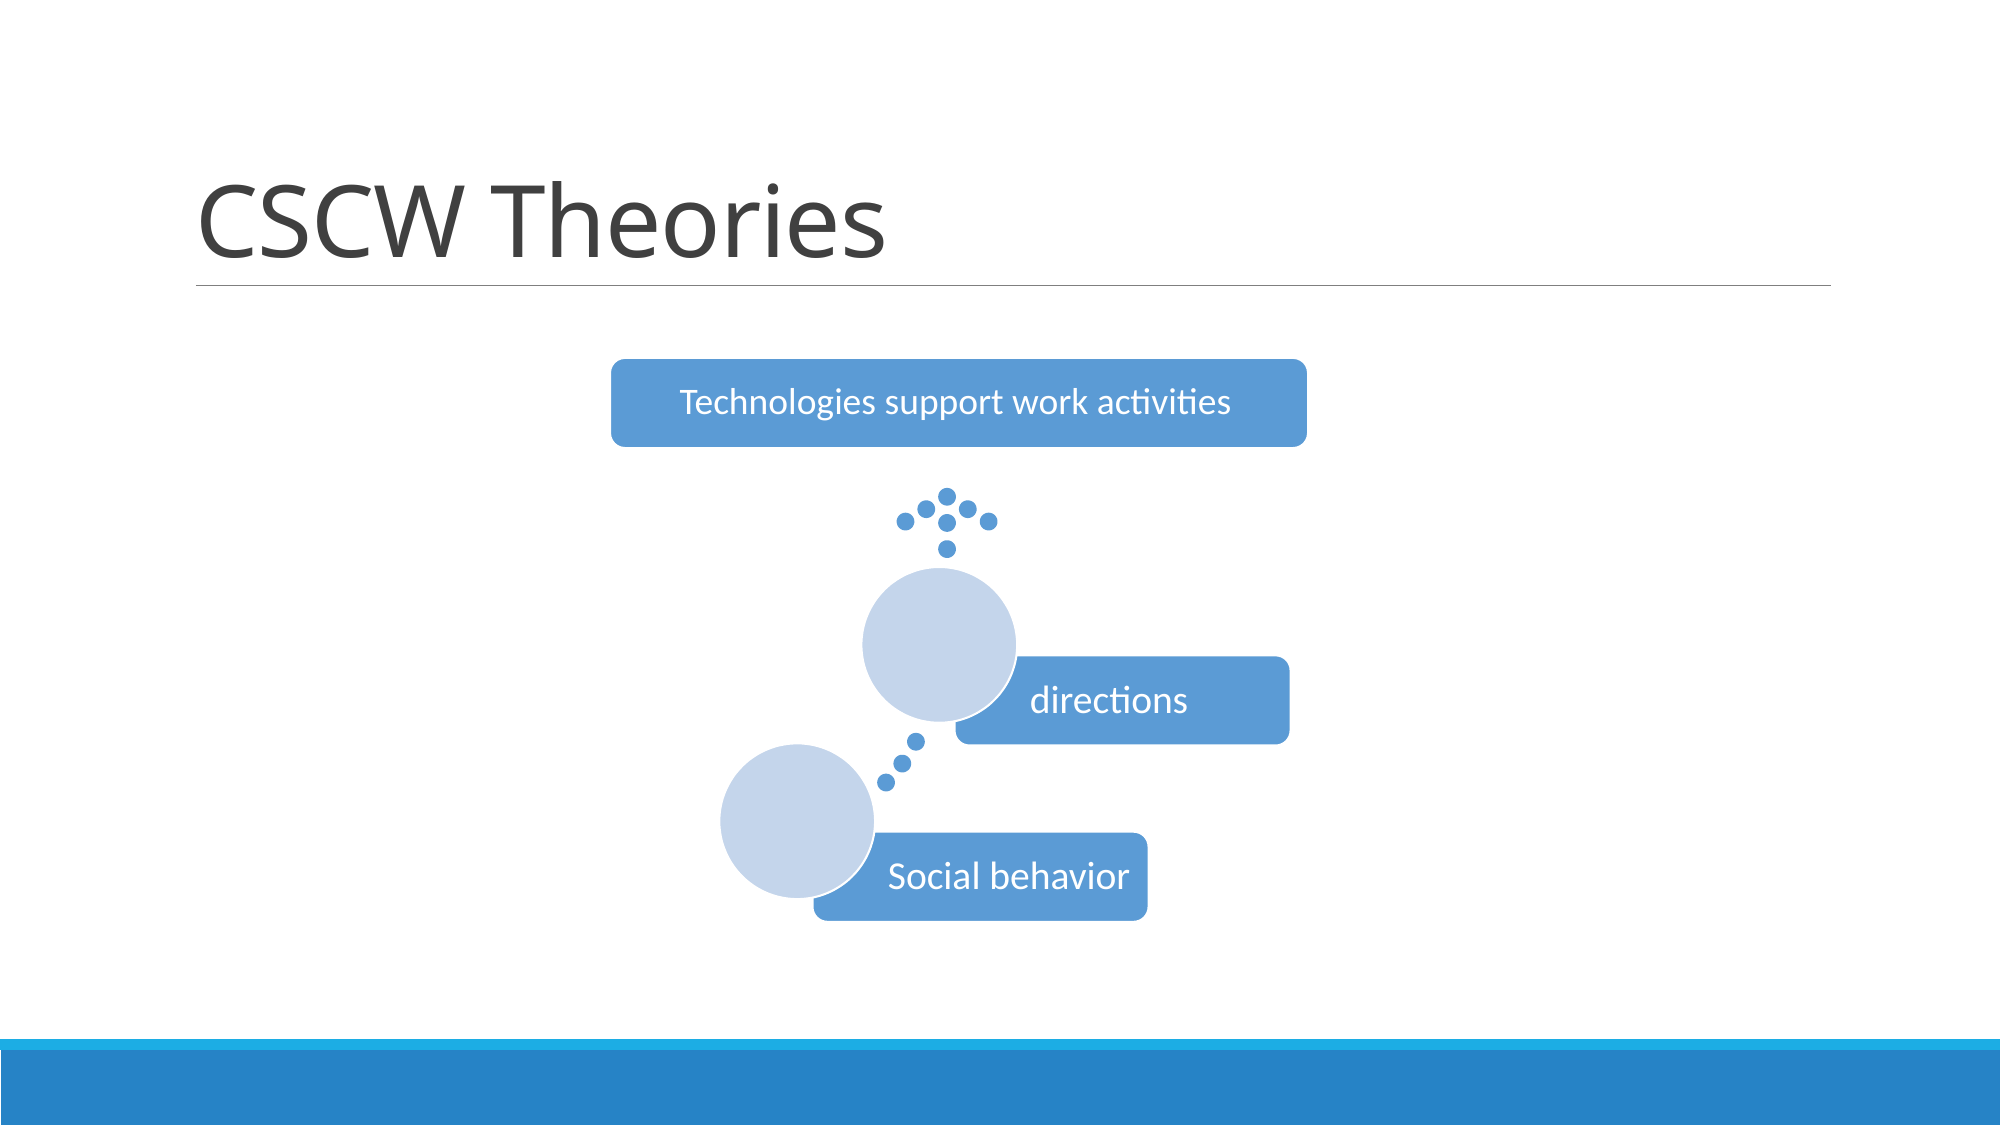

# CSCW Theories
Technologies support work activities
directions
Social behavior